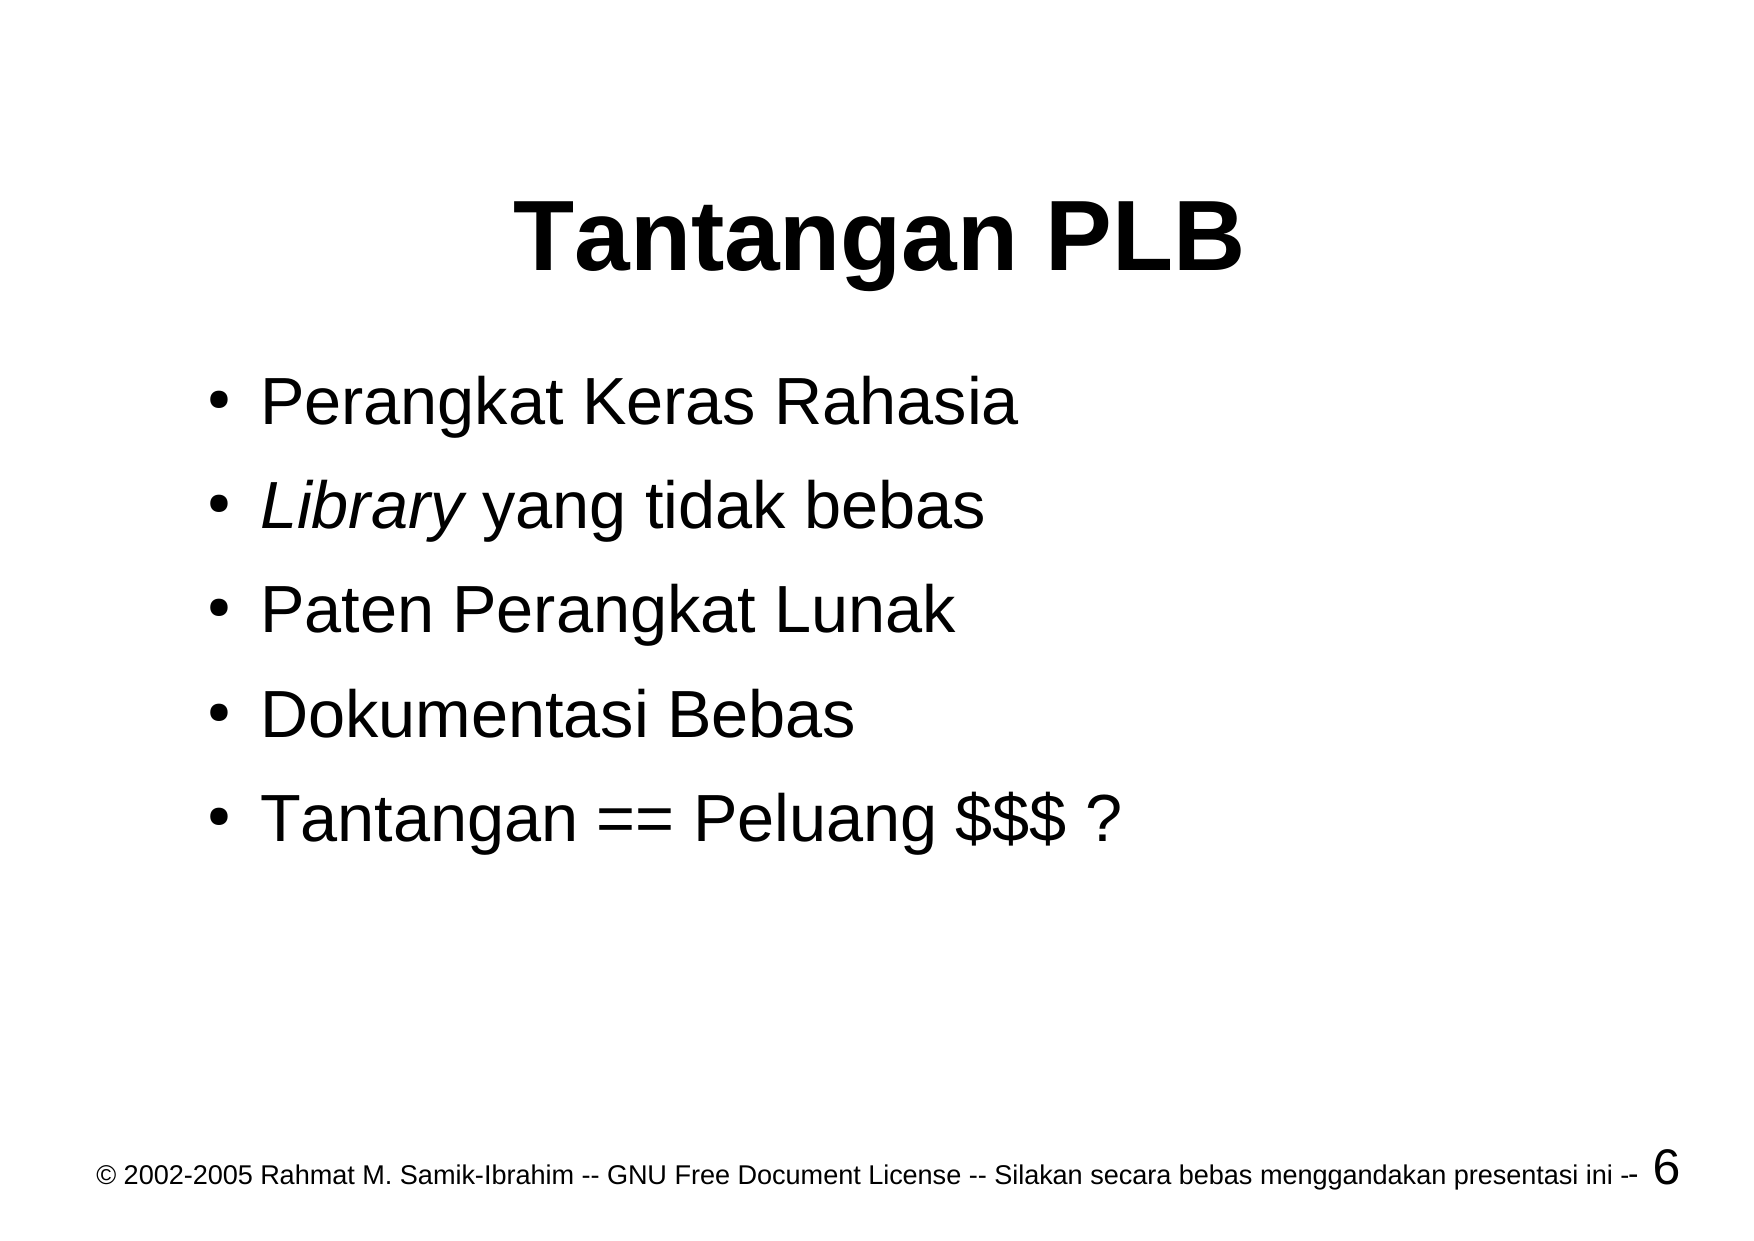

# Tantangan PLB
Perangkat Keras Rahasia
Library yang tidak bebas
Paten Perangkat Lunak
Dokumentasi Bebas
Tantangan == Peluang $$$ ?